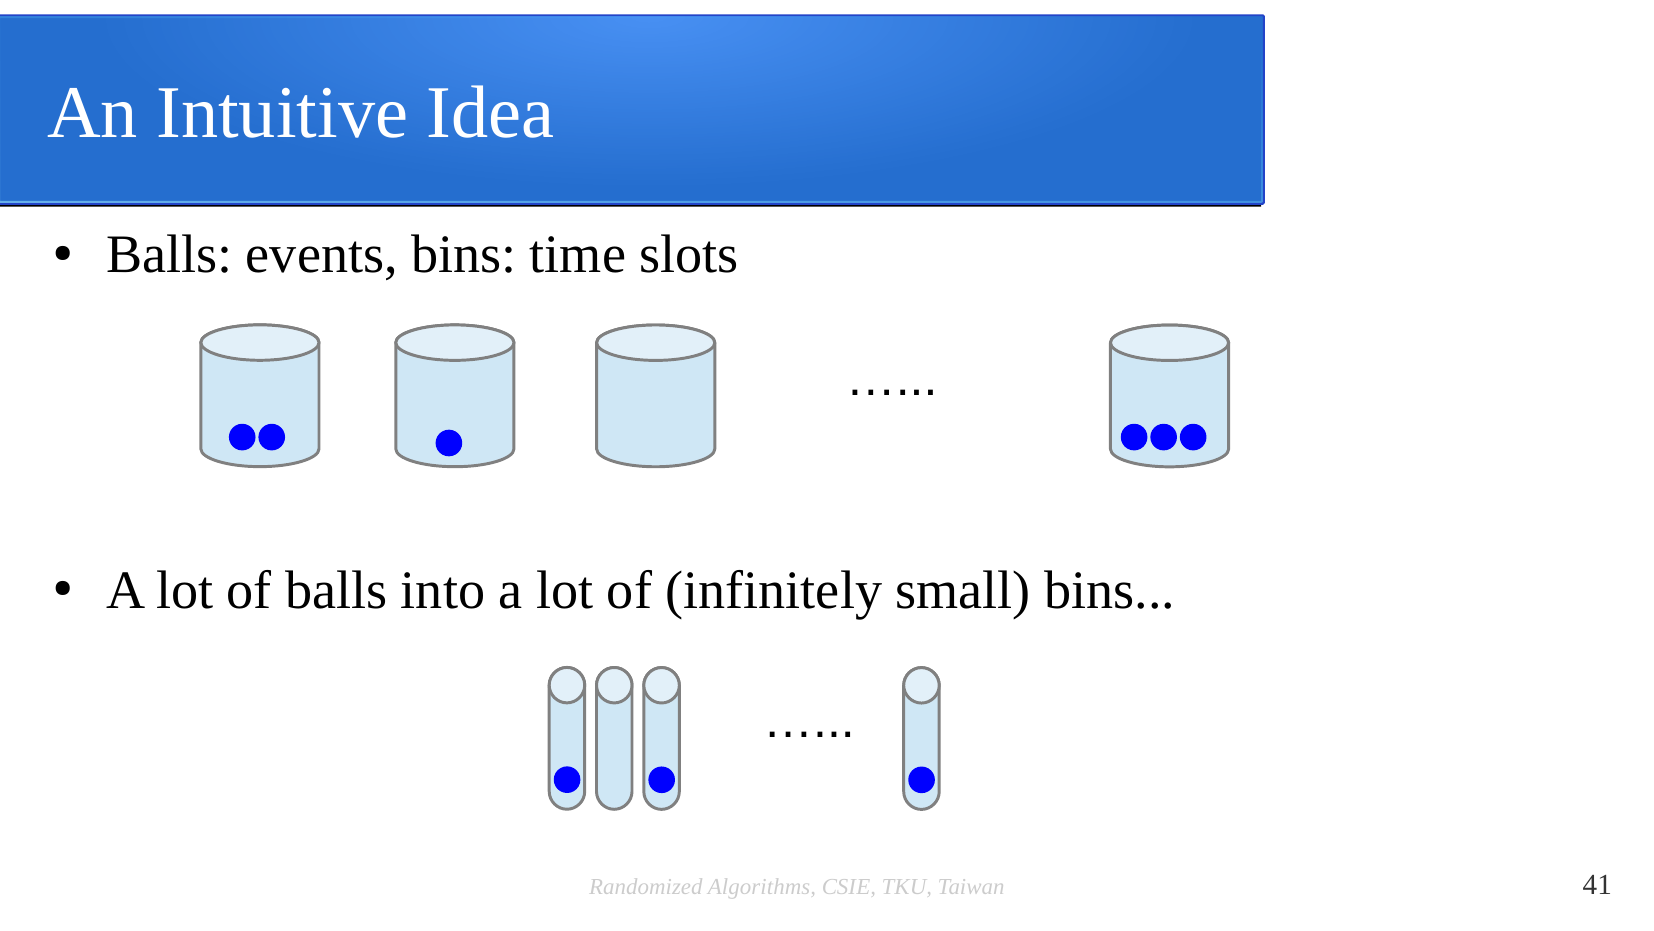

# An Intuitive Idea
Balls: events, bins: time slots
A lot of balls into a lot of (infinitely small) bins...
…...
…...
41
Randomized Algorithms, CSIE, TKU, Taiwan